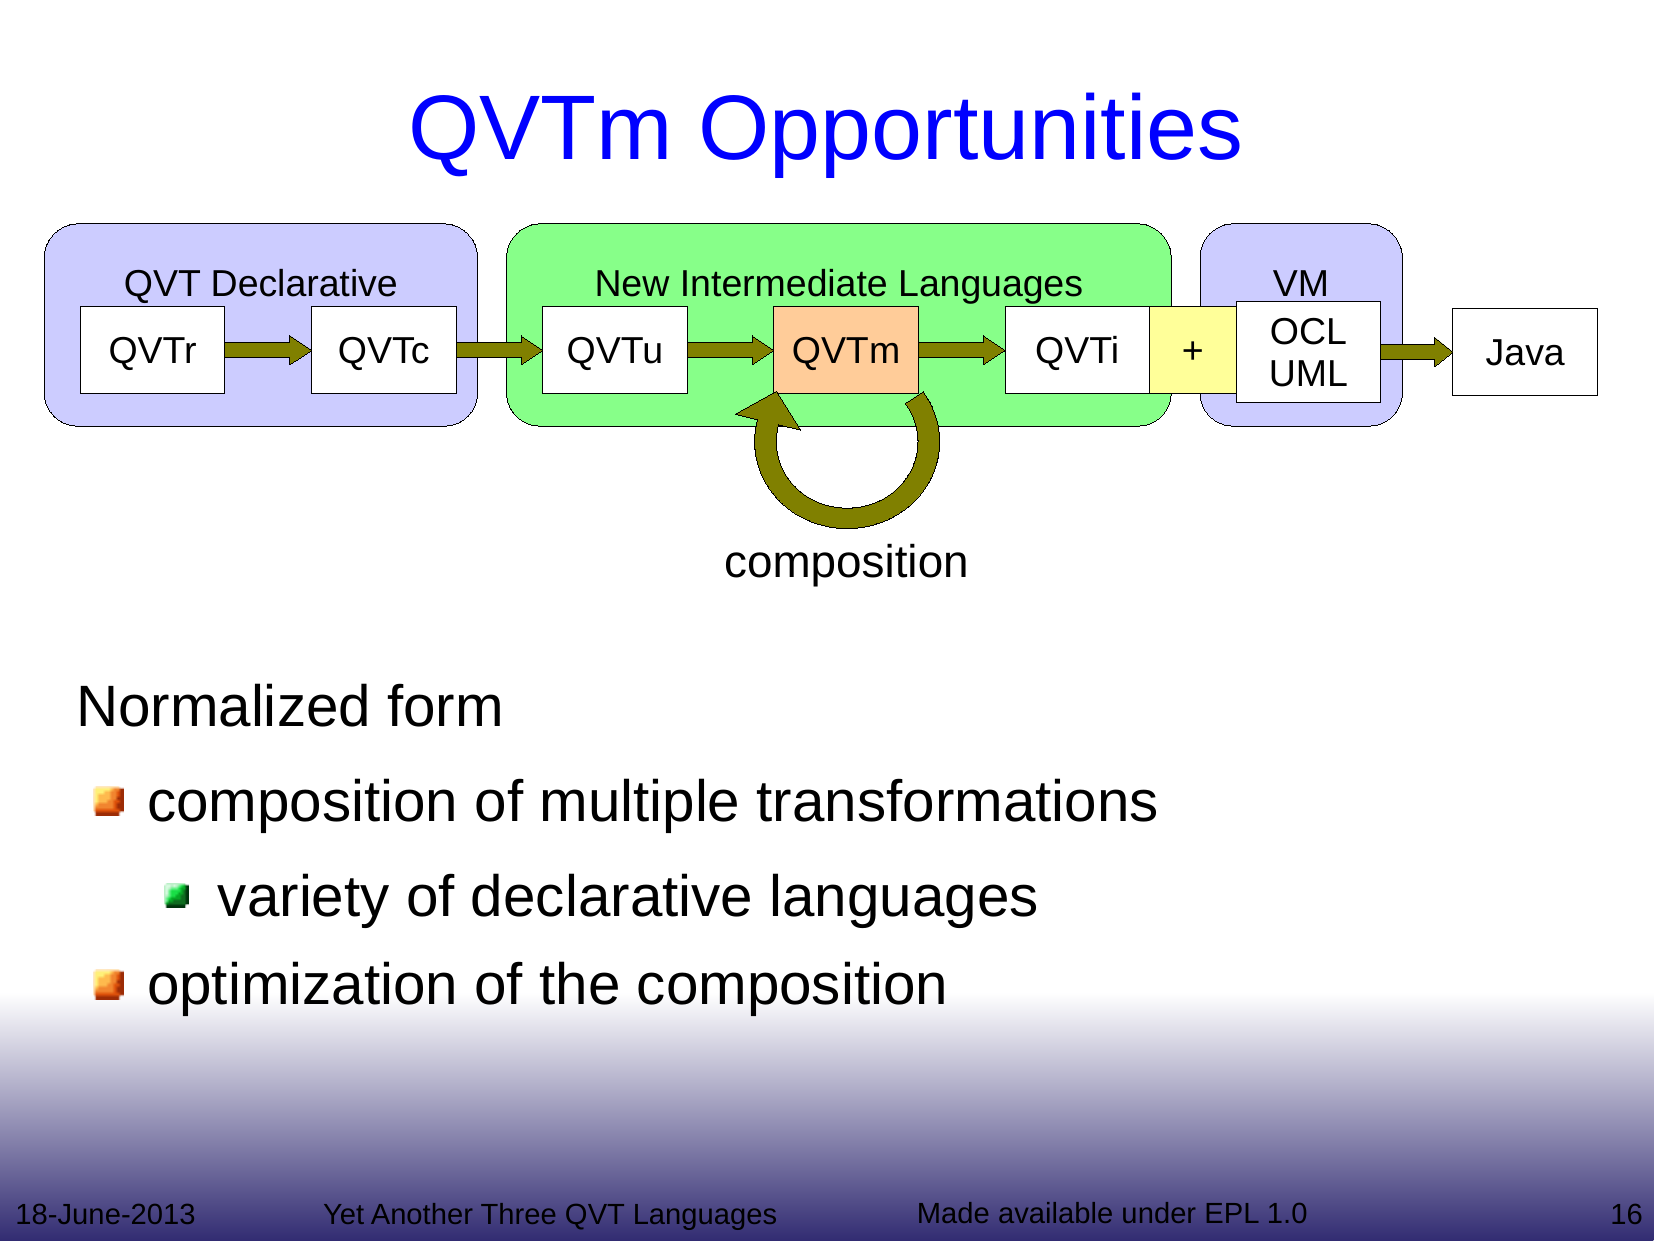

# QVTm Opportunities
QVT Declarative
New Intermediate Languages
VM
OCL
UML
QVTr
QVTc
QVTc
QVTu
QVTm
QVTi
QVTi
+
Java
 composition
Normalized form
composition of multiple transformations
variety of declarative languages
optimization of the composition
18-June-2013
Yet Another Three QVT Languages
16